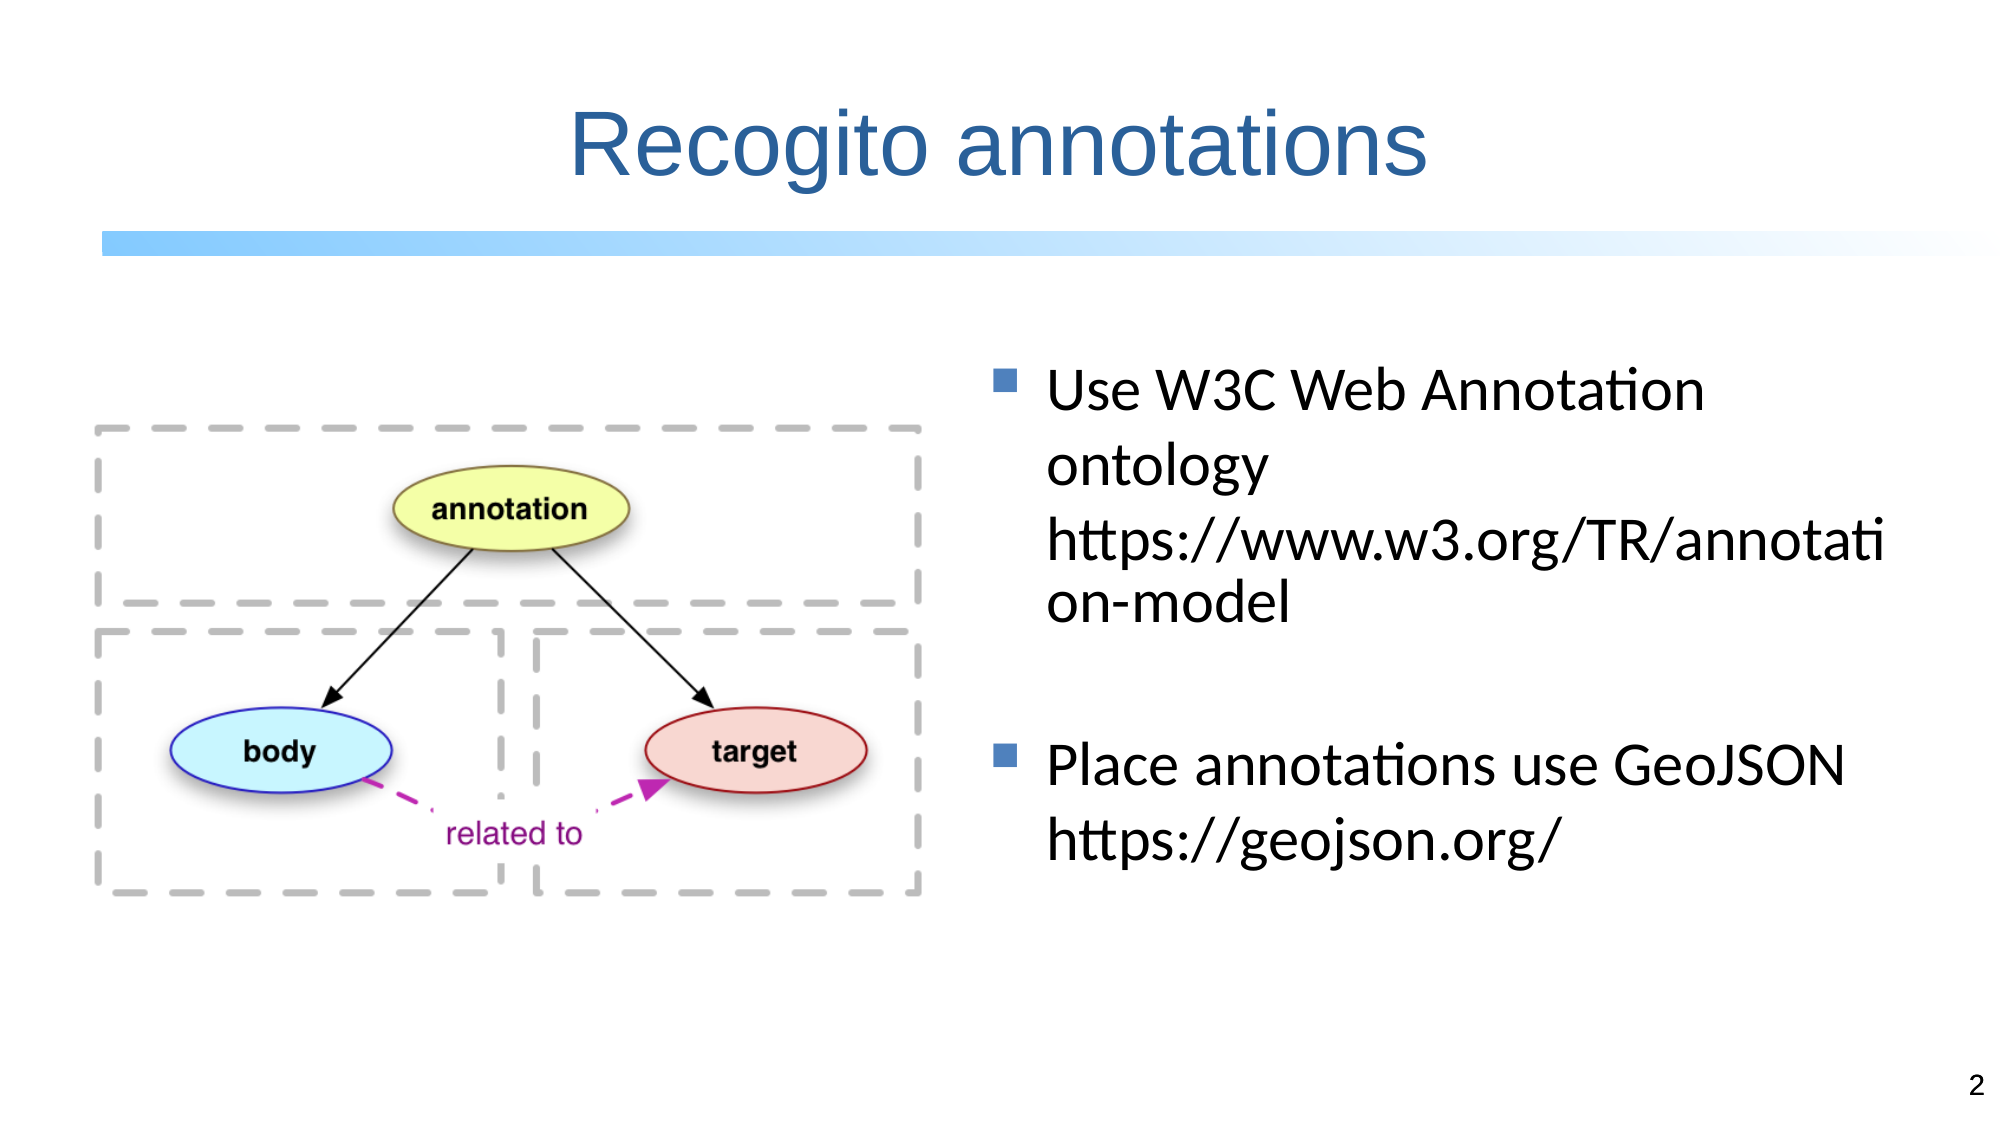

# Recogito annotations
Use W3C Web Annotation ontology https://www.w3.org/TR/annotation-model
Place annotations use GeoJSON https://geojson.org/